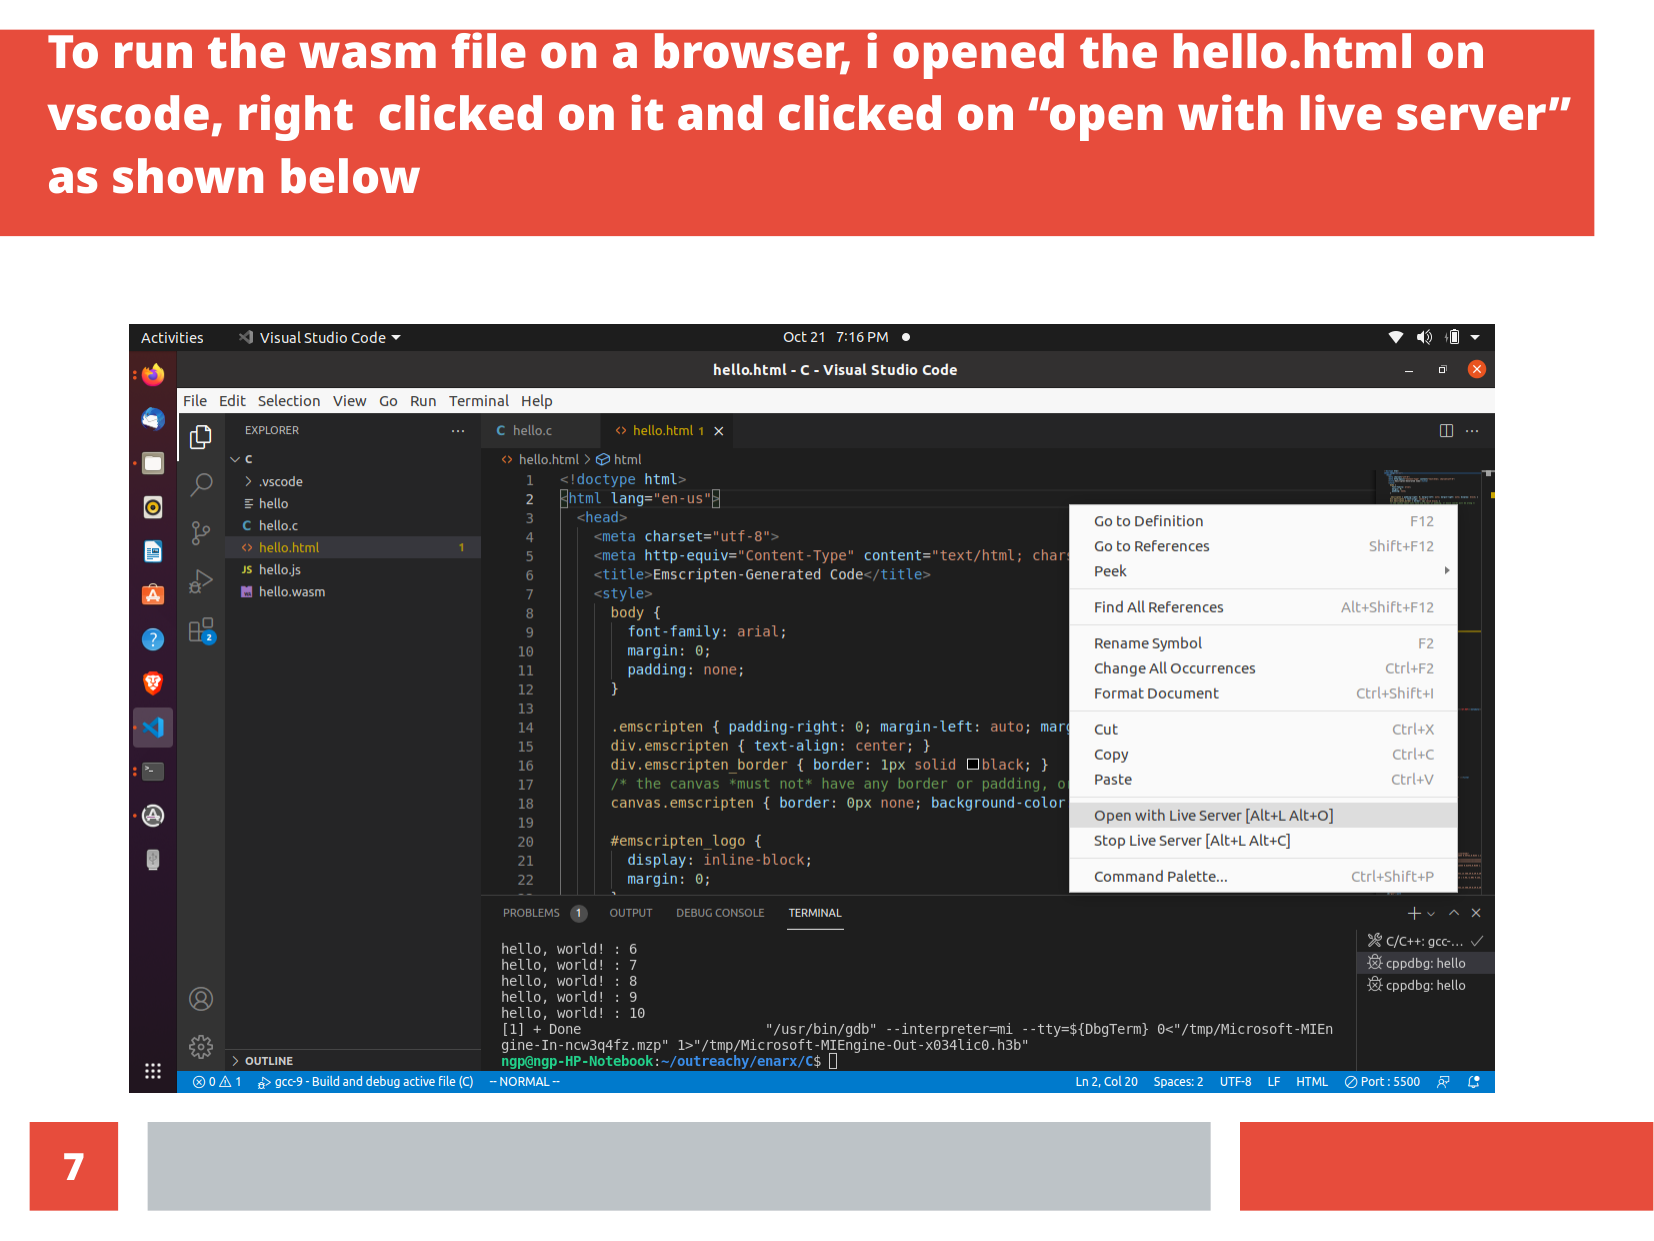

# To run the wasm file on a browser, i opened the hello.html on vscode, right clicked on it and clicked on “open with live server” as shown below
7